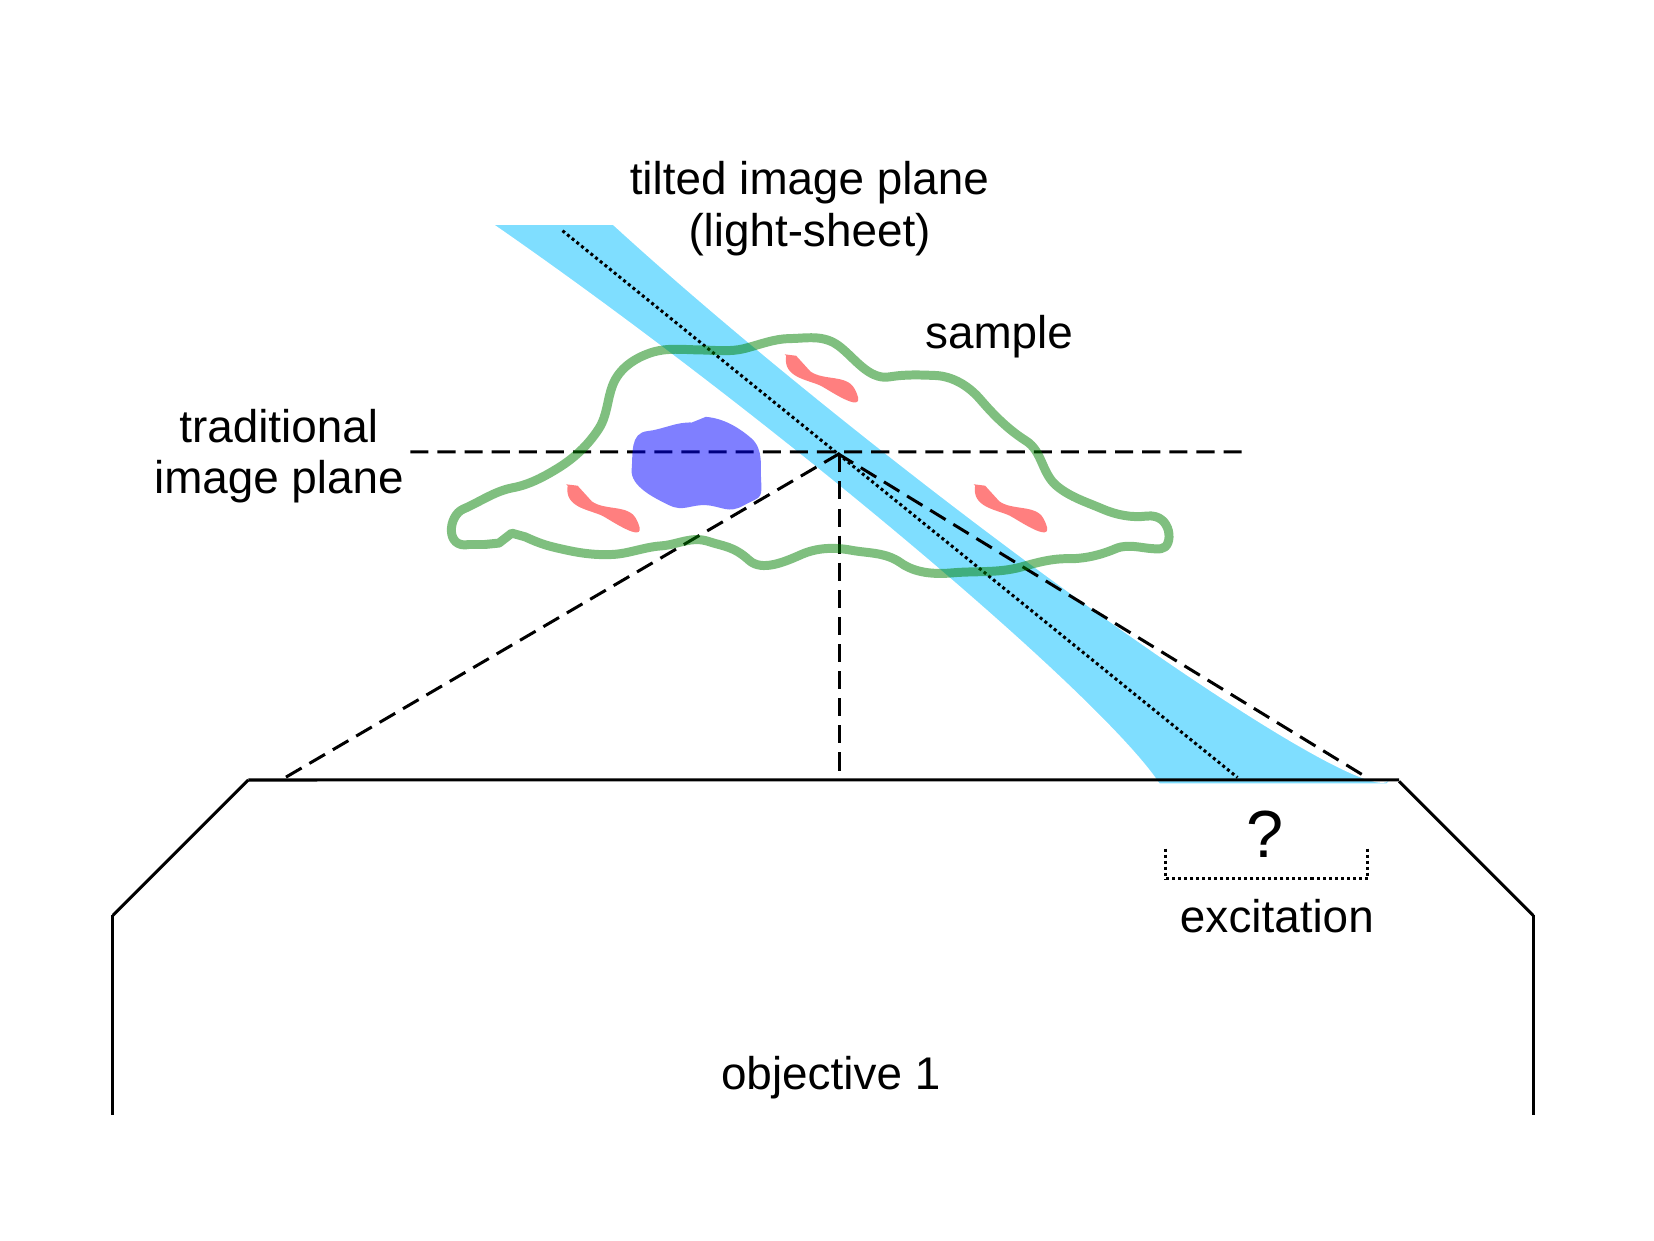

tilted image plane (light-sheet)
sample
traditional image plane
?
excitation
objective 1